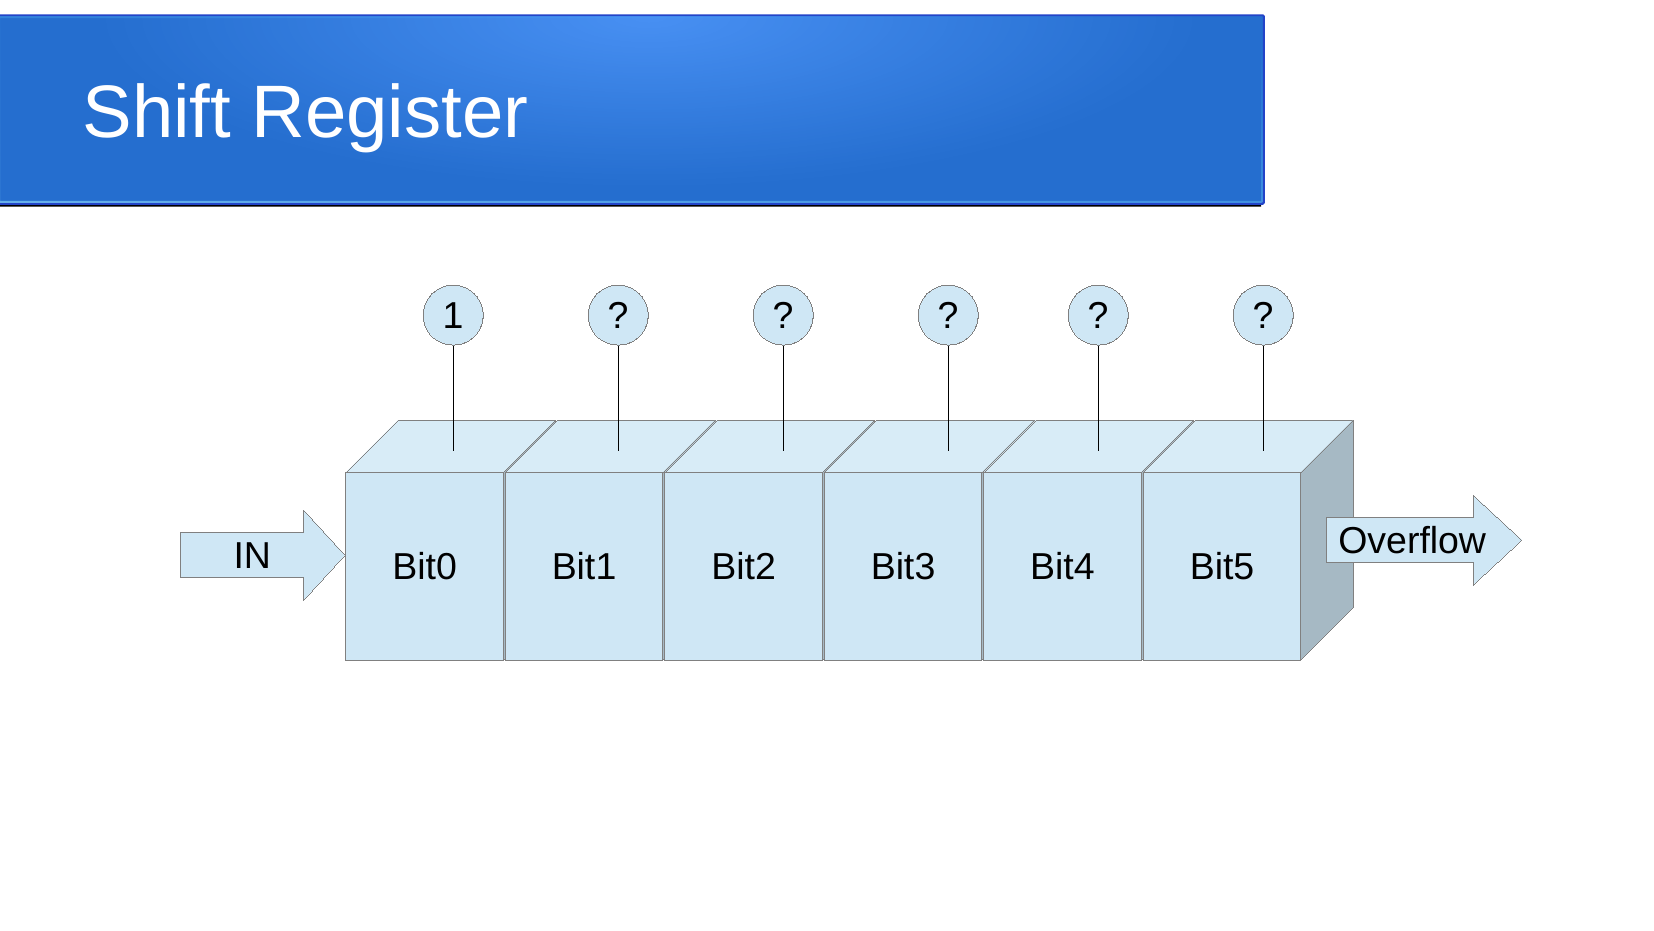

# Shift Register
1
?
?
?
?
?
Bit0
Bit1
Bit2
Bit3
Bit4
Bit5
Overflow
IN